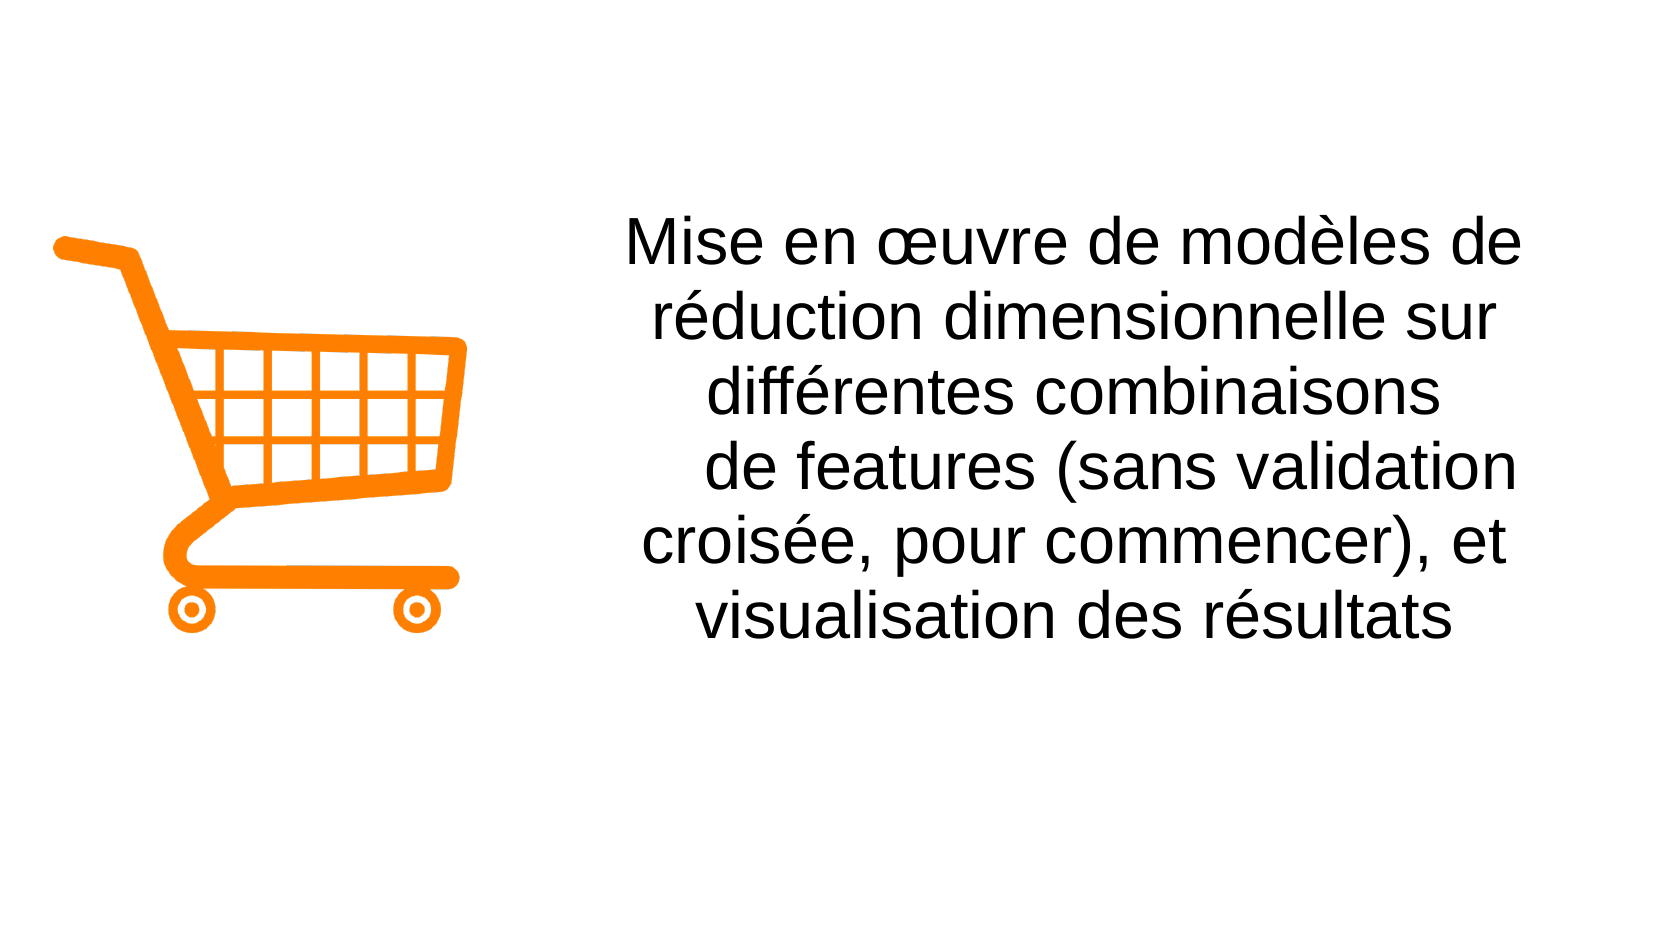

# Mise en œuvre de modèles de réduction dimensionnelle sur différentes combinaisons de features (sans validation croisée, pour commencer), et visualisation des résultats